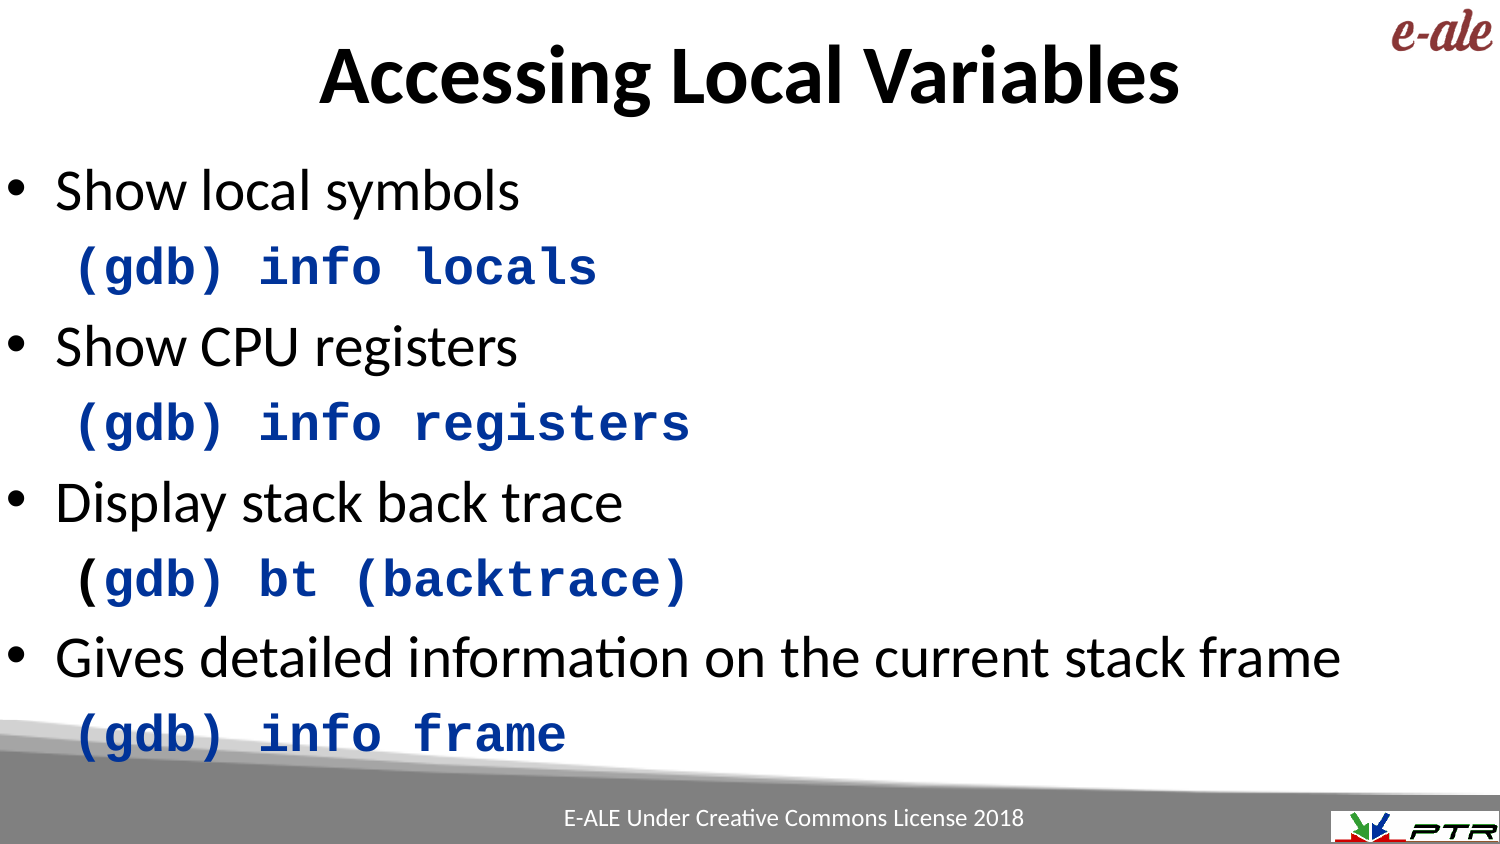

# Accessing Local Variables
Show local symbols
(gdb) info locals
Show CPU registers
(gdb) info registers
Display stack back trace
(gdb) bt (backtrace)‏
Gives detailed information on the current stack frame
(gdb) info frame